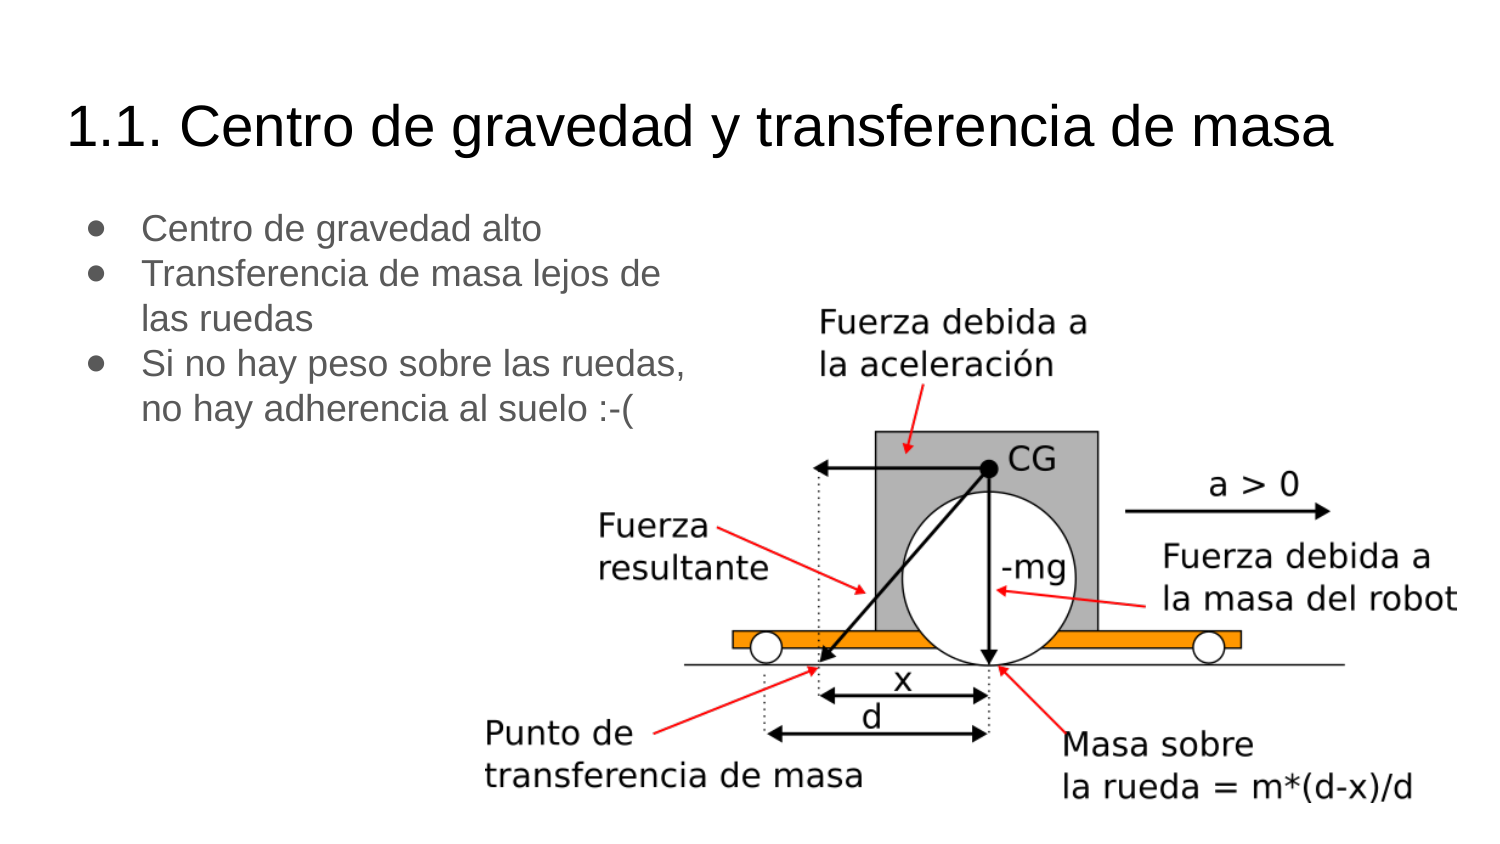

# 1.1. Centro de gravedad y transferencia de masa
Centro de gravedad alto
Transferencia de masa lejos de las ruedas
Si no hay peso sobre las ruedas, no hay adherencia al suelo :-(